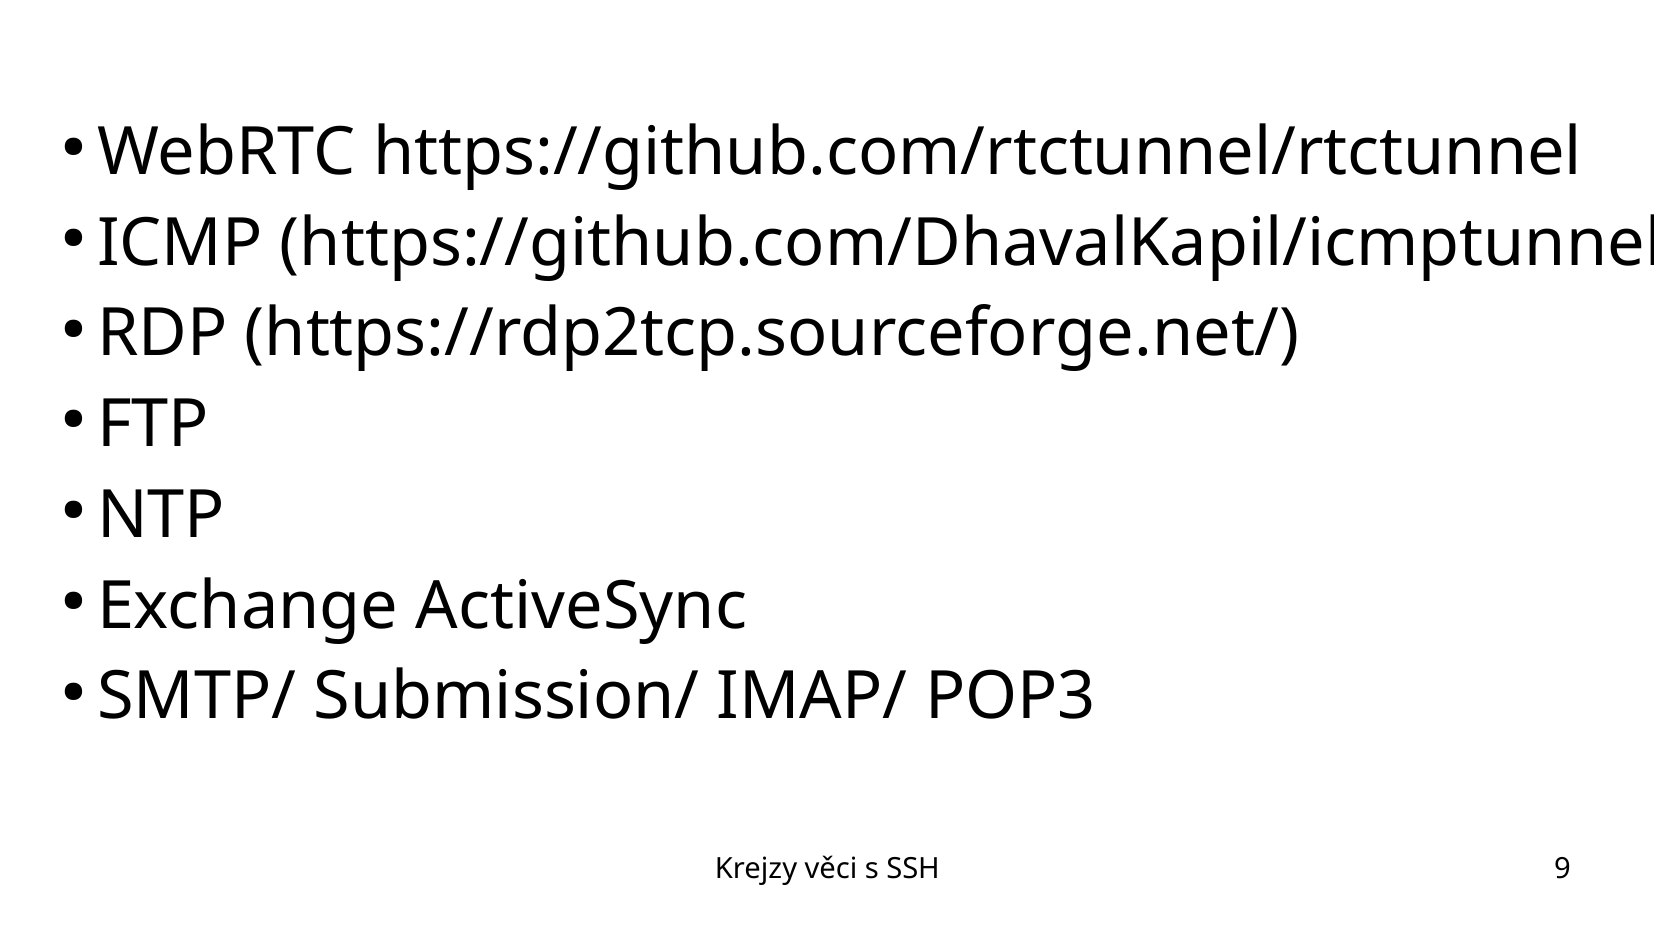

WebRTC https://github.com/rtctunnel/rtctunnel
ICMP (https://github.com/DhavalKapil/icmptunnel)
RDP (https://rdp2tcp.sourceforge.net/)
FTP
NTP
Exchange ActiveSync
SMTP/ Submission/ IMAP/ POP3
Krejzy věci s SSH
9